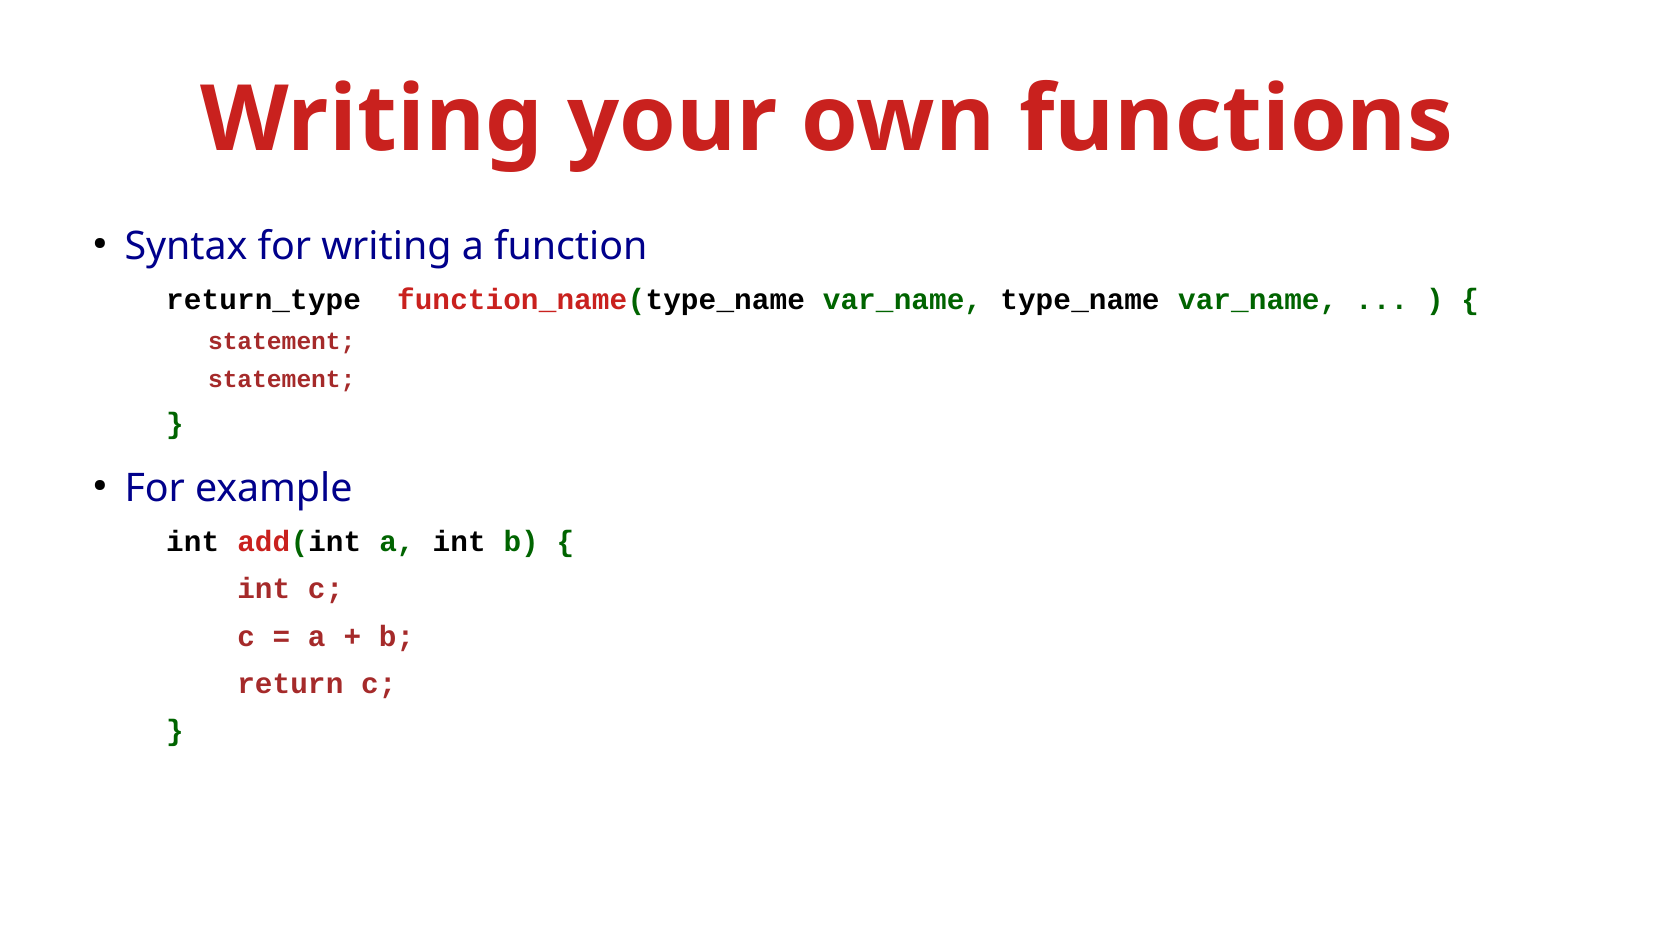

# Writing your own functions
Syntax for writing a function
return_type function_name(type_name var_name, type_name var_name, ... ) {
statement;
statement;
}
For example
int add(int a, int b) {
 int c;
 c = a + b;
 return c;
}